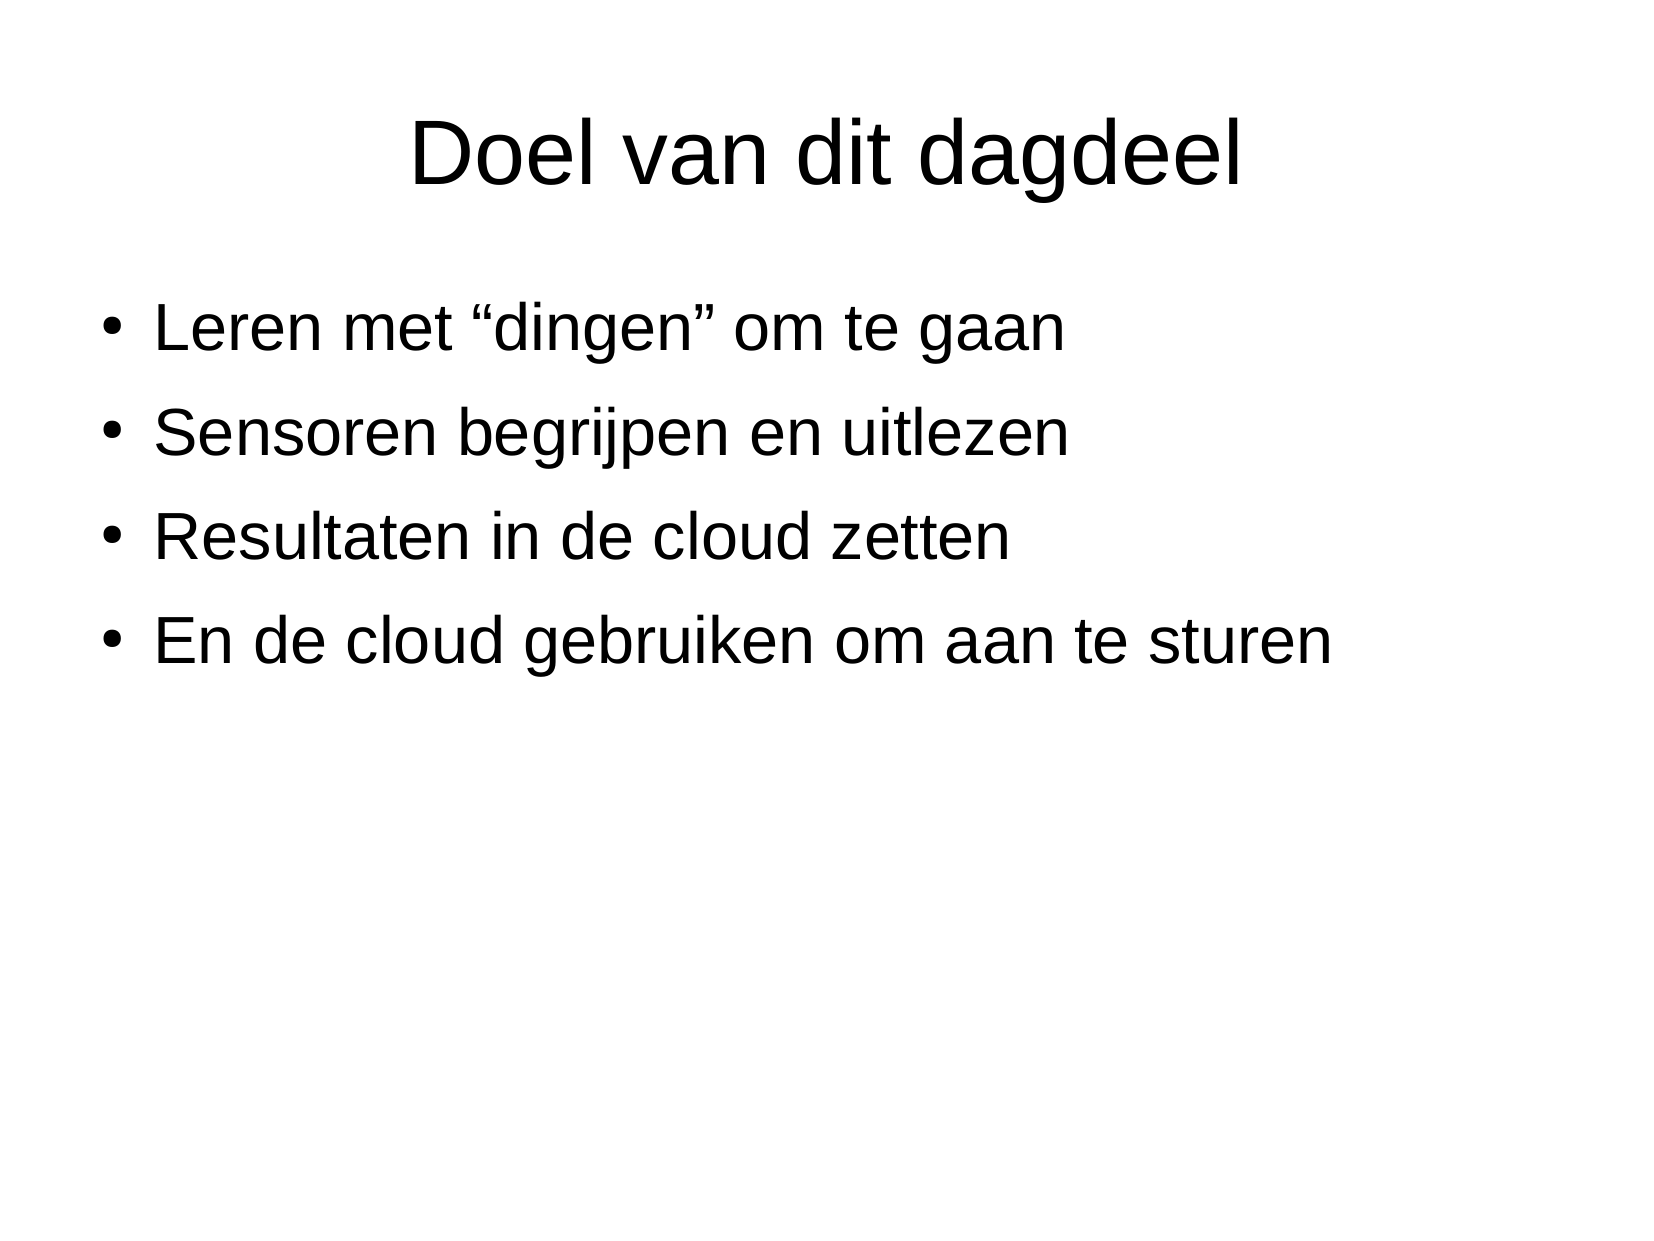

# Doel van dit dagdeel
Leren met “dingen” om te gaan
Sensoren begrijpen en uitlezen
Resultaten in de cloud zetten
En de cloud gebruiken om aan te sturen